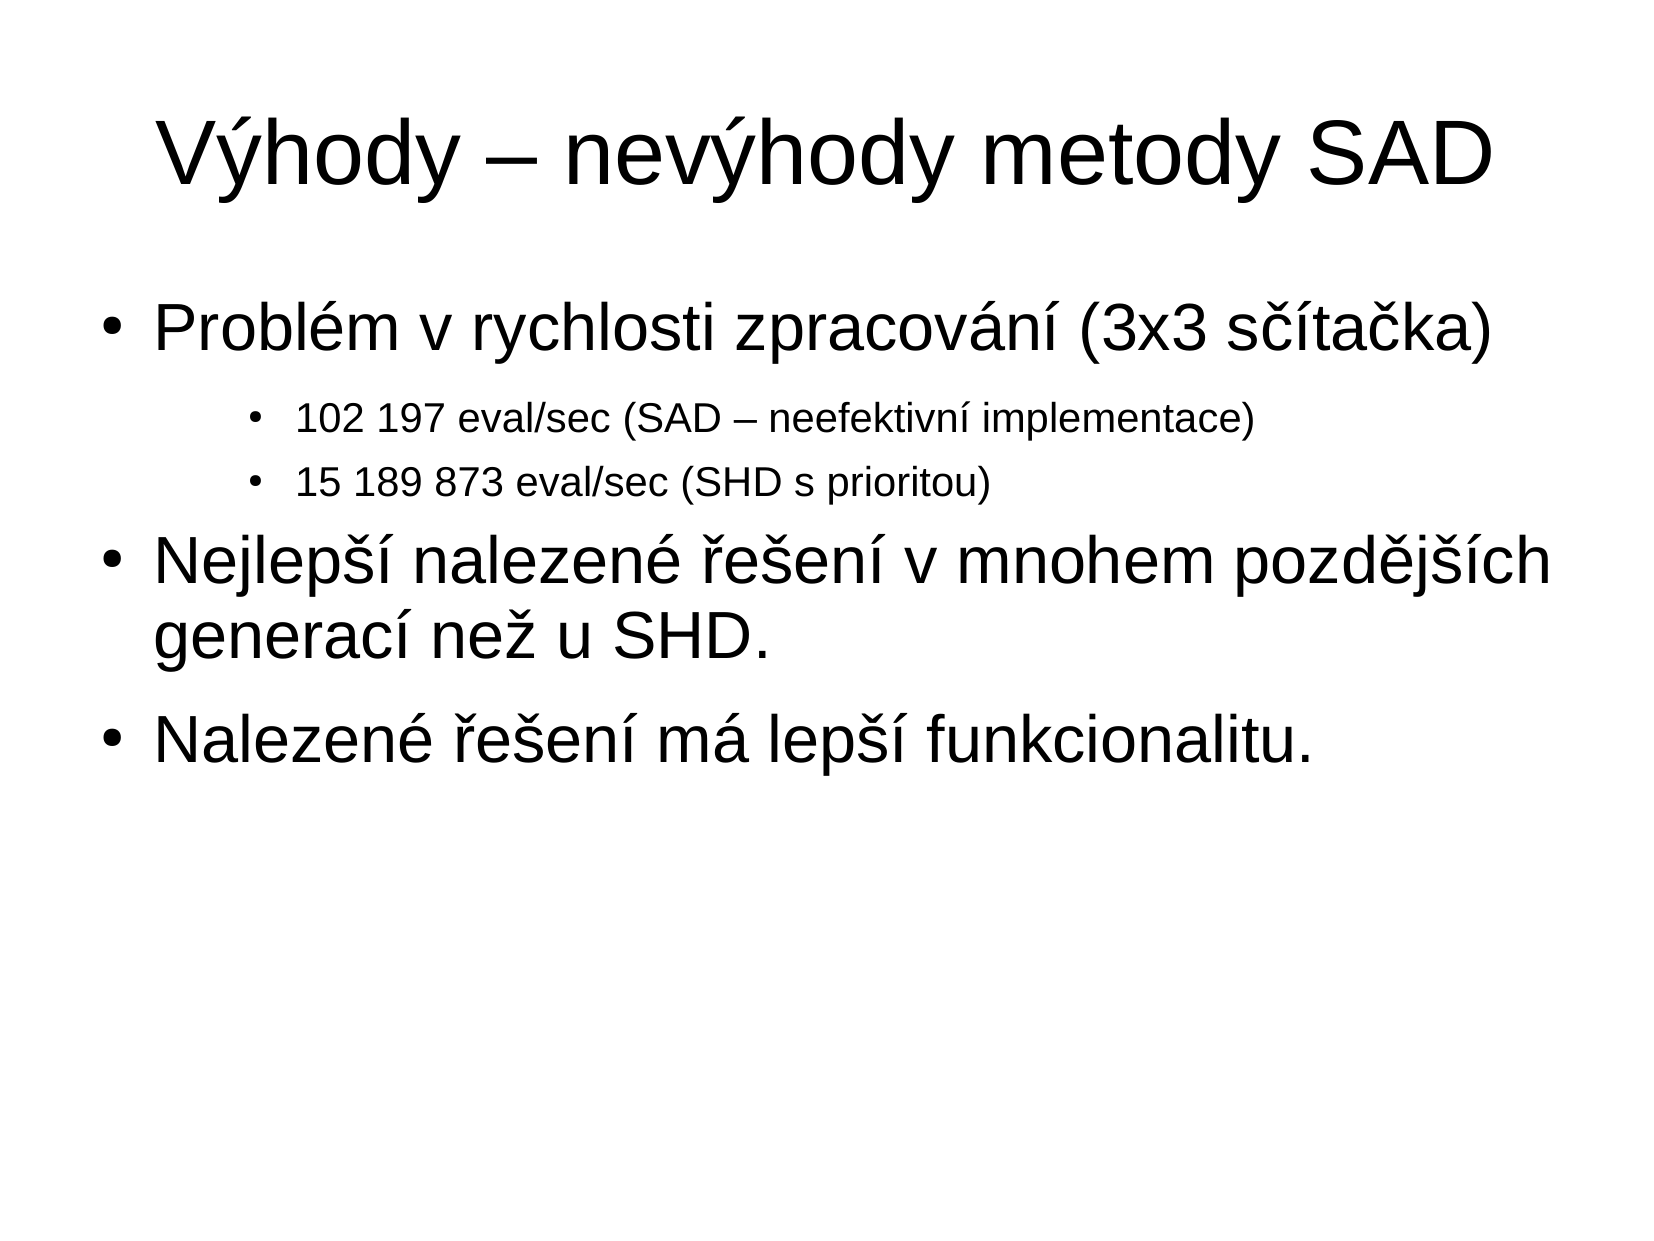

# Výhody – nevýhody metody SAD
Problém v rychlosti zpracování (3x3 sčítačka)
102 197 eval/sec (SAD – neefektivní implementace)
15 189 873 eval/sec (SHD s prioritou)
Nejlepší nalezené řešení v mnohem pozdějších generací než u SHD.
Nalezené řešení má lepší funkcionalitu.